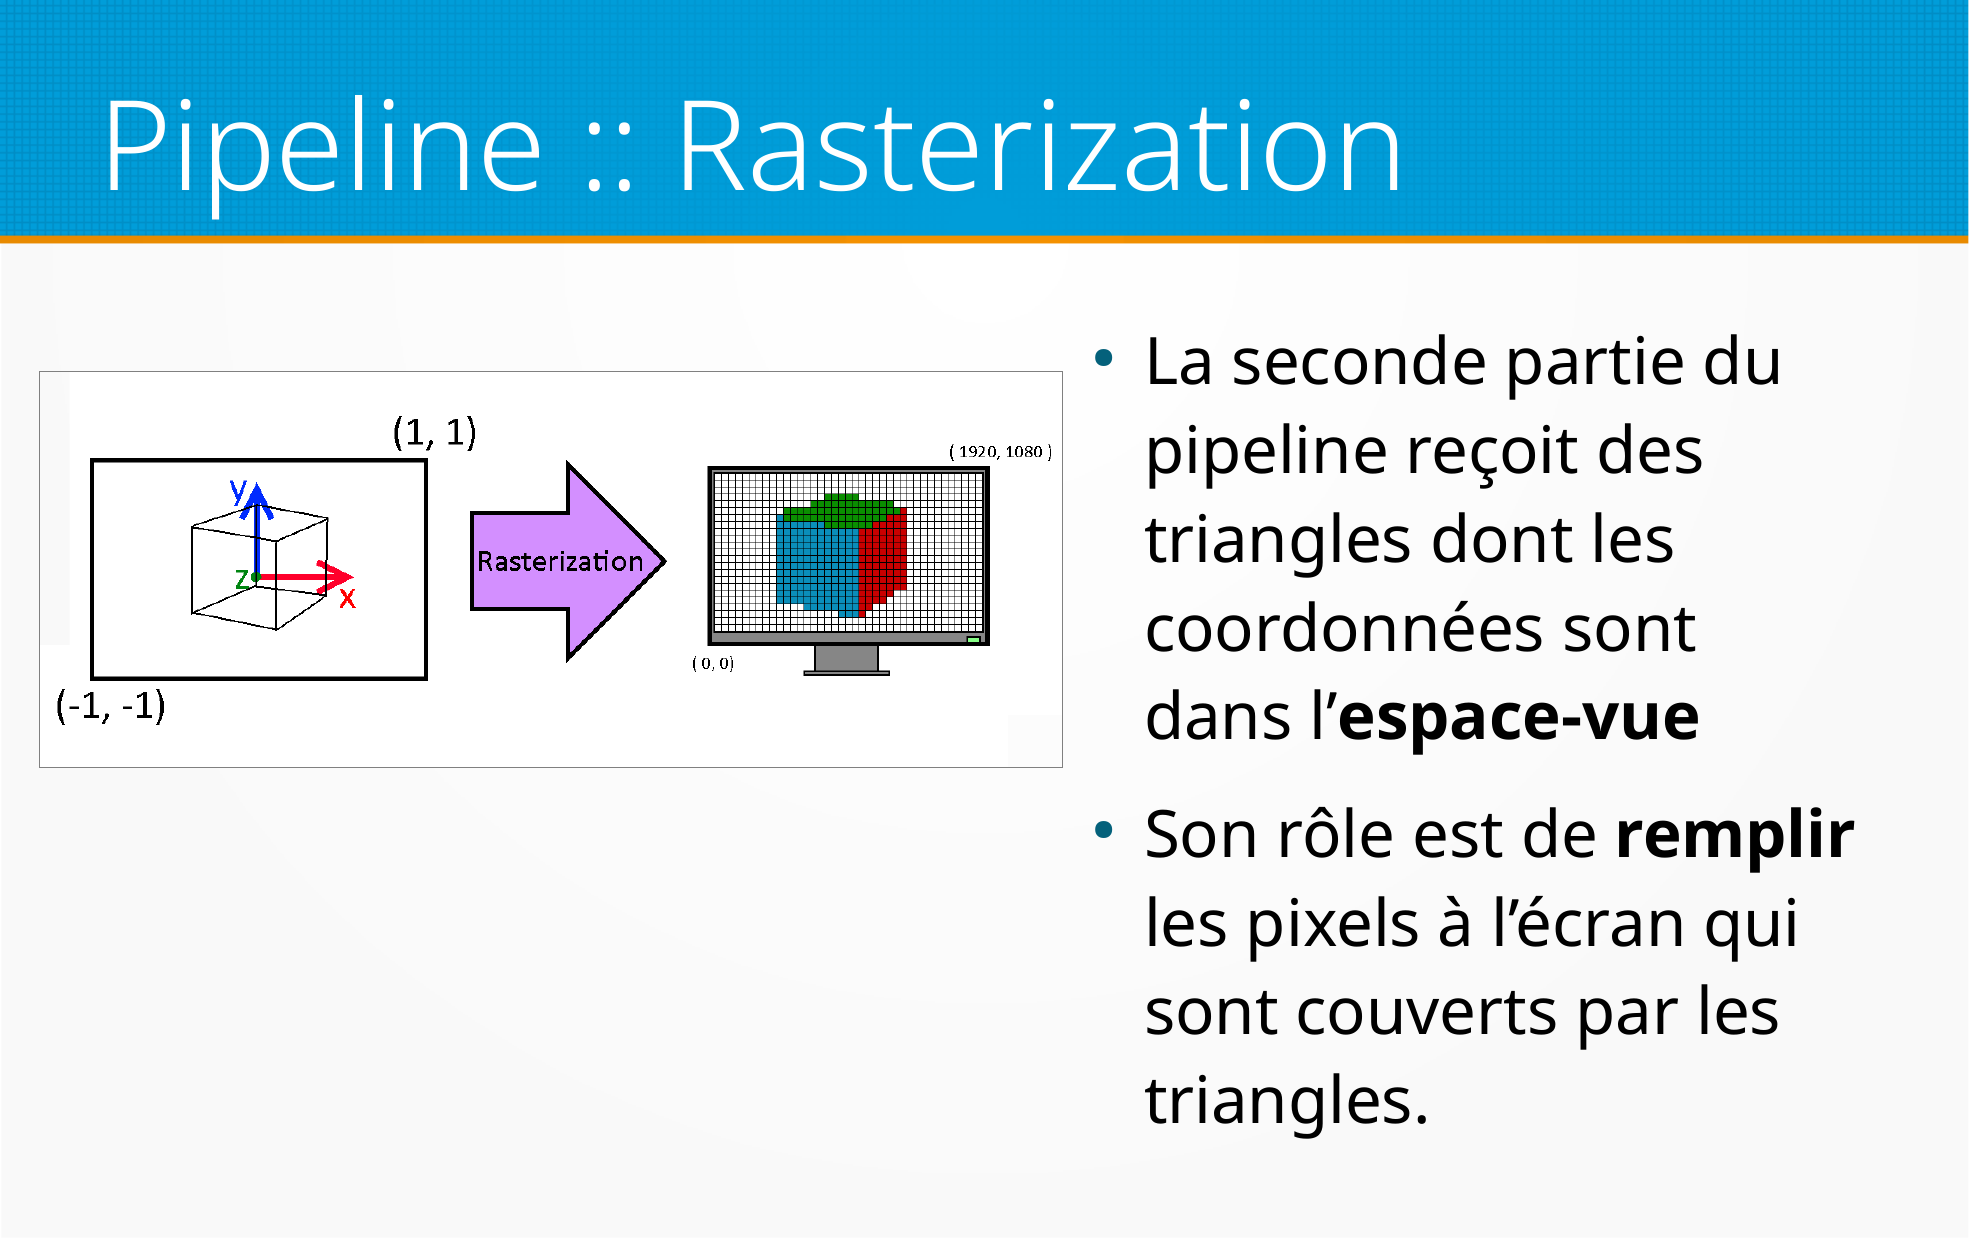

# Pipeline :: Rasterization
La seconde partie du pipeline reçoit des triangles dont les coordonnées sont dans l’espace-vue
Son rôle est de remplir les pixels à l’écran qui sont couverts par les triangles.